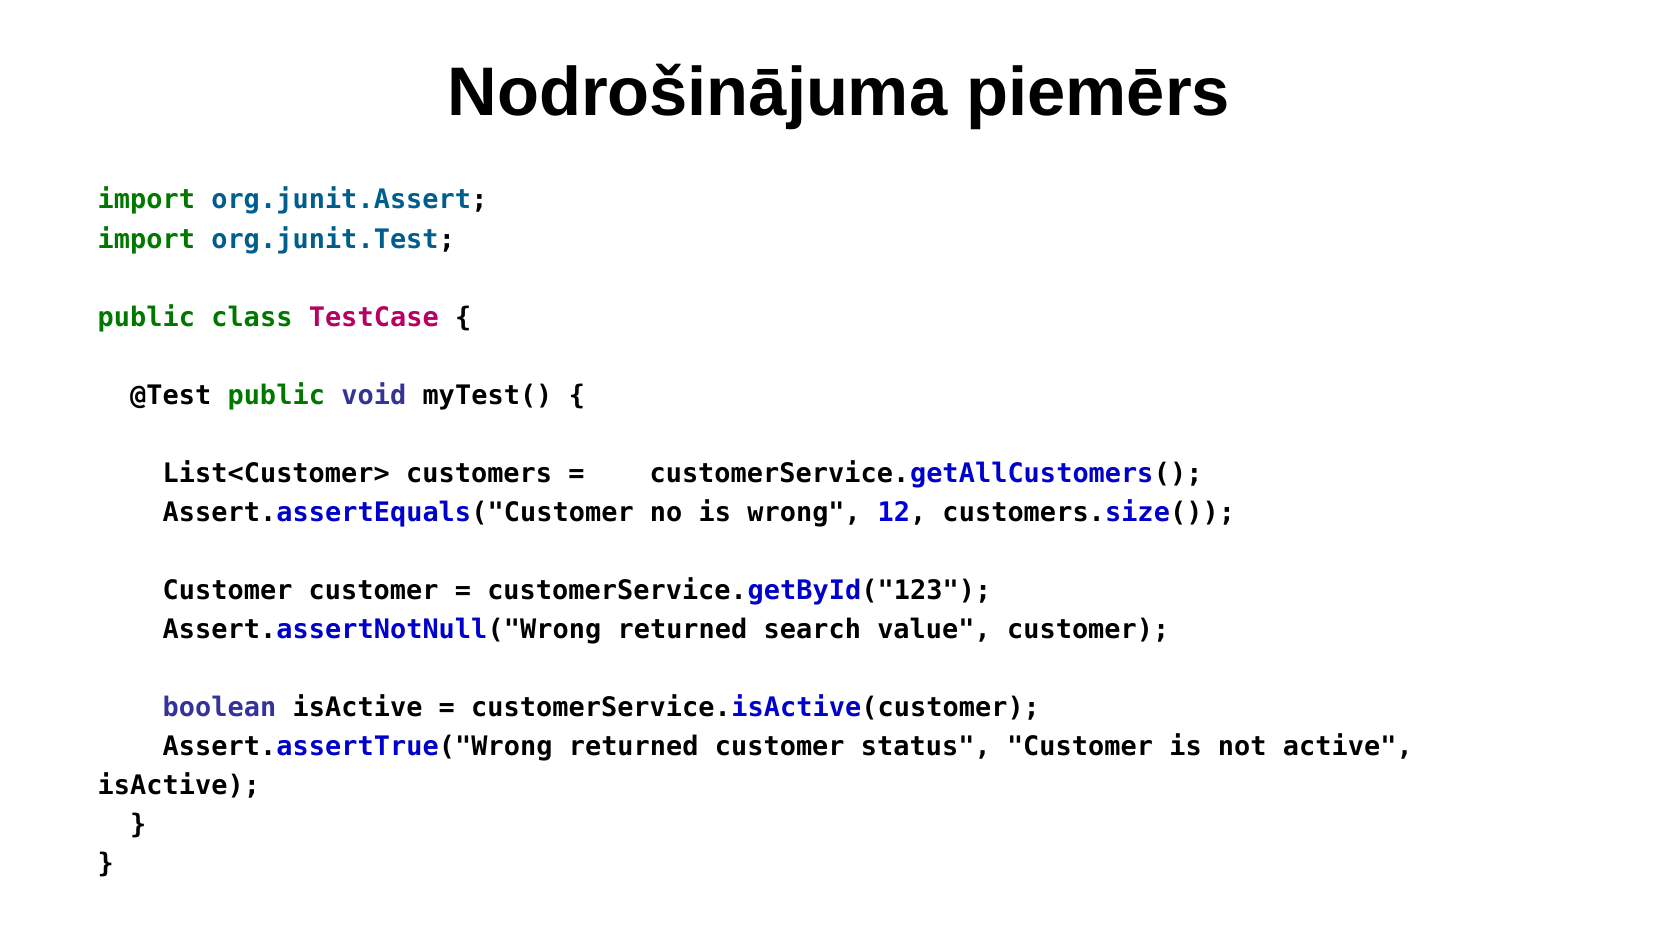

# Nodrošinājuma piemērs
import org.junit.Assert;
import org.junit.Test;
public class TestCase {
 @Test public void myTest() {
 List<Customer> customers = customerService.getAllCustomers();
 Assert.assertEquals("Customer no is wrong", 12, customers.size());
 Customer customer = customerService.getById("123");
 Assert.assertNotNull("Wrong returned search value", customer);
 boolean isActive = customerService.isActive(customer);
 Assert.assertTrue("Wrong returned customer status", "Customer is not active", isActive);
 }
}